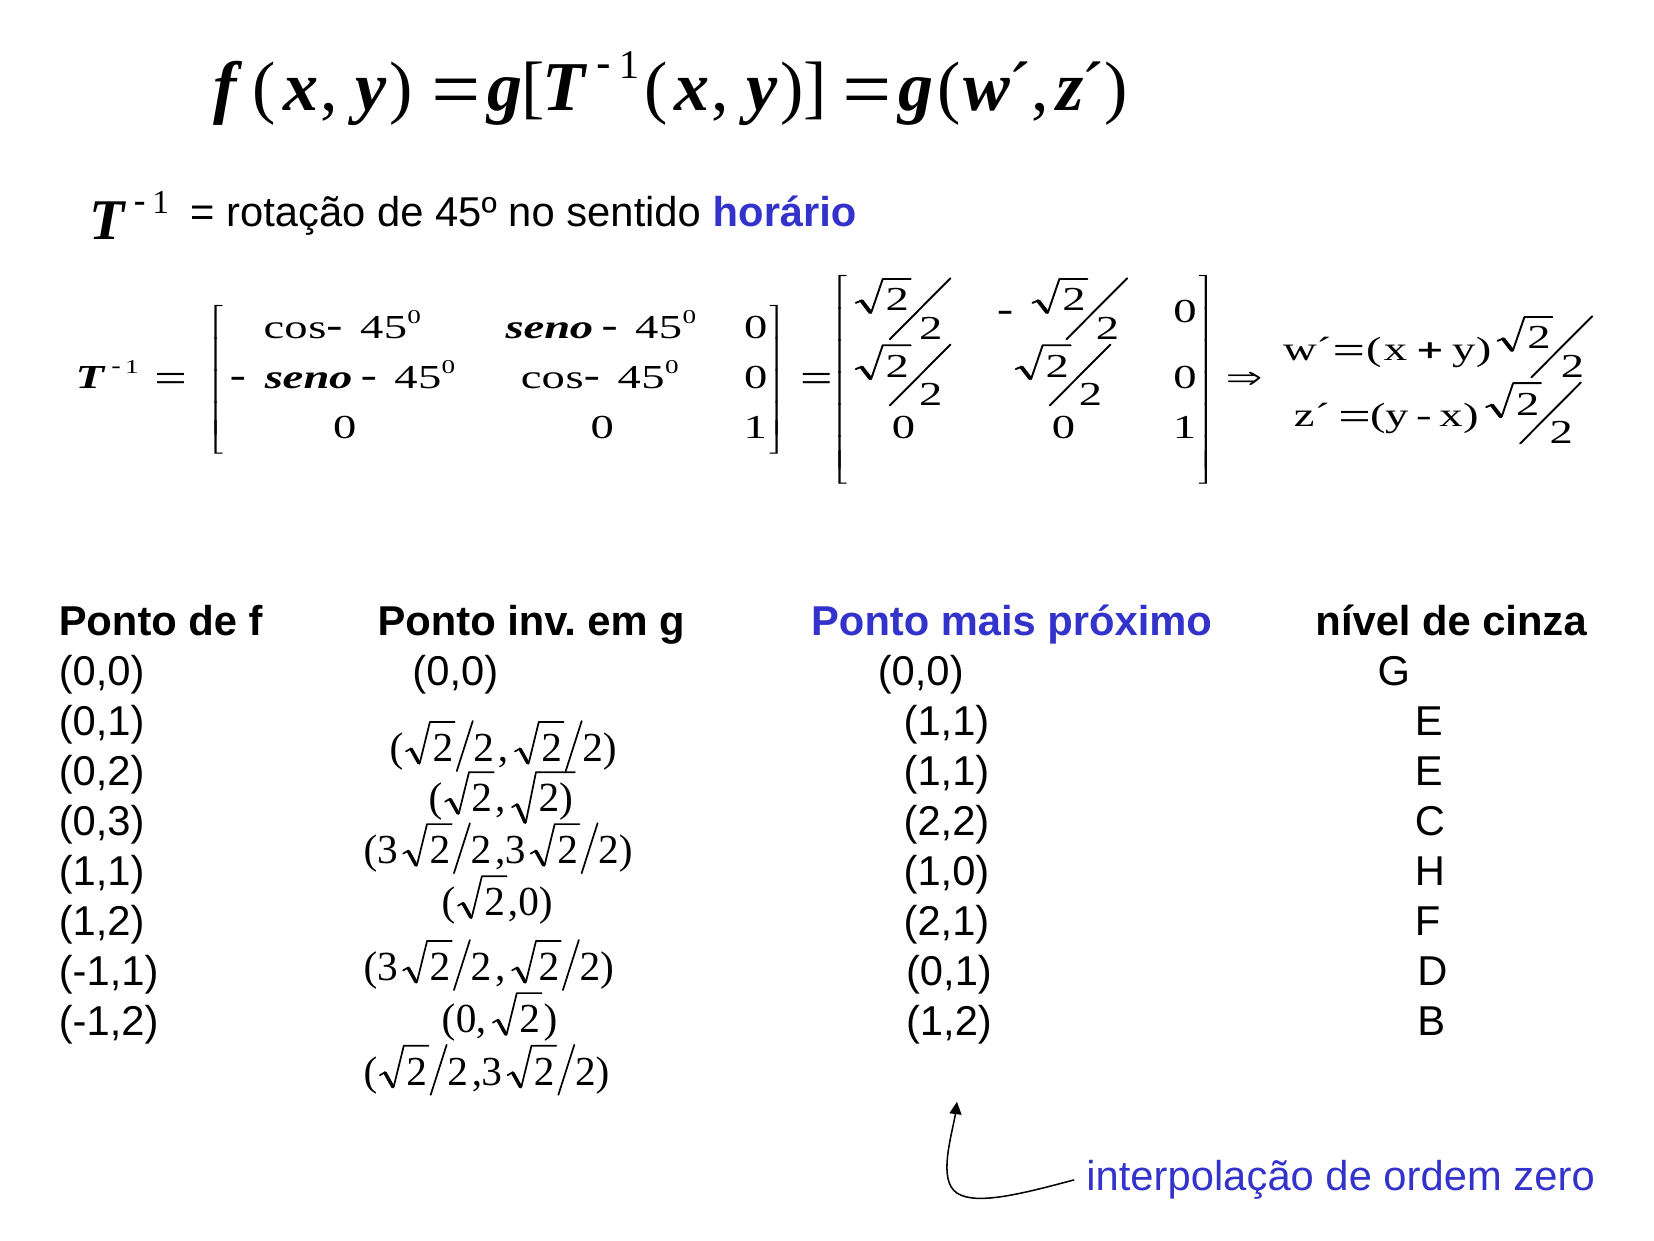

= rotação de 45º no sentido horário
Ponto de f Ponto inv. em g Ponto mais próximo nível de cinza
(0,0) 	 (0,0) (0,0) G
(0,1) (1,1) E
(0,2) (1,1) E
(0,3) (2,2) C
(1,1) (1,0) H
(1,2) (2,1) F
(-1,1) (0,1) D
(-1,2) (1,2) B
interpolação de ordem zero